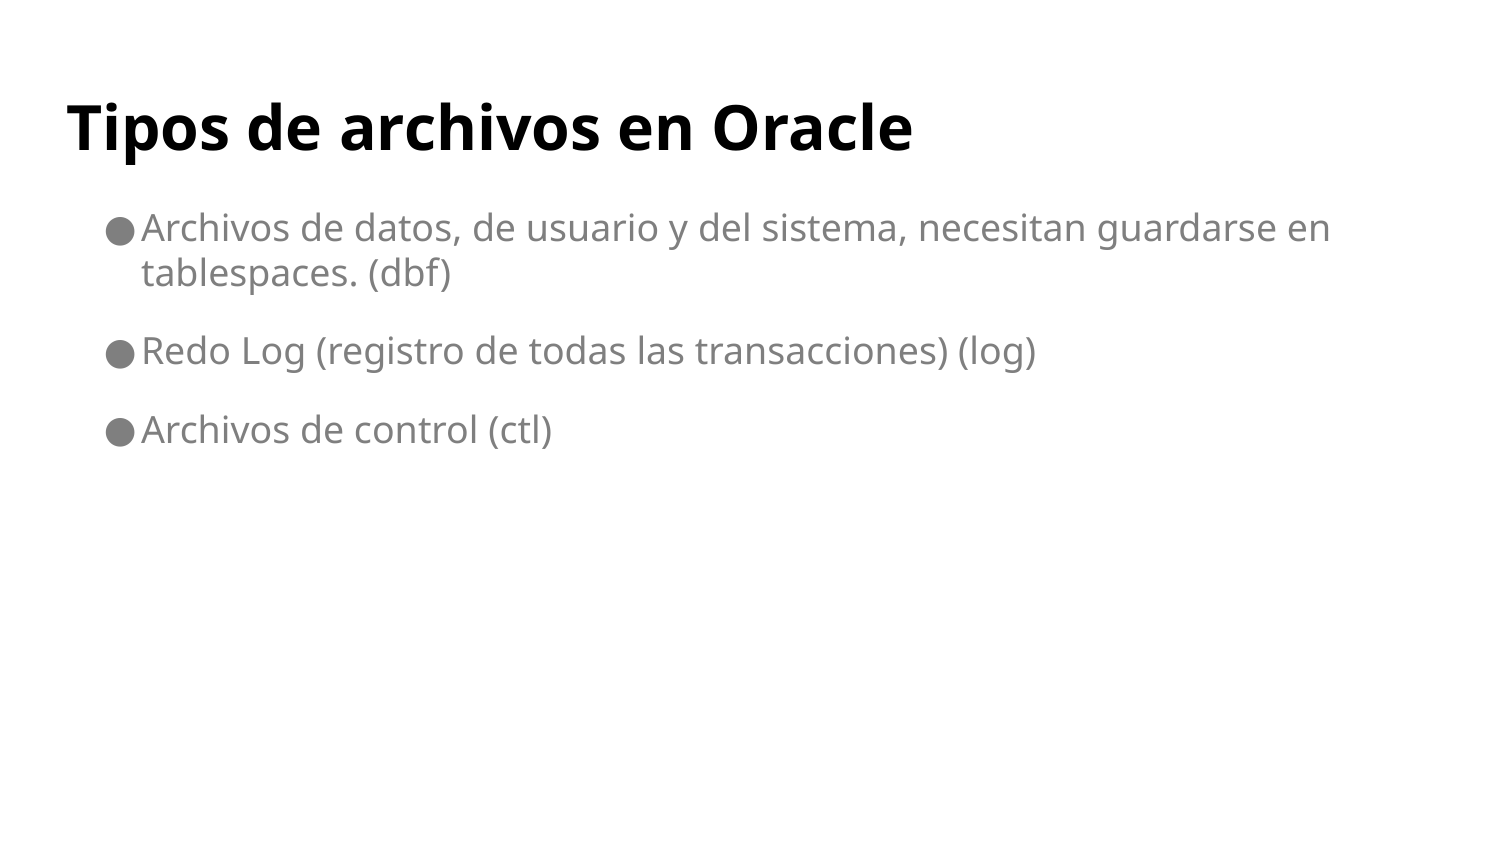

# Tipos de archivos en Oracle
Archivos de datos, de usuario y del sistema, necesitan guardarse en tablespaces. (dbf)
Redo Log (registro de todas las transacciones) (log)
Archivos de control (ctl)